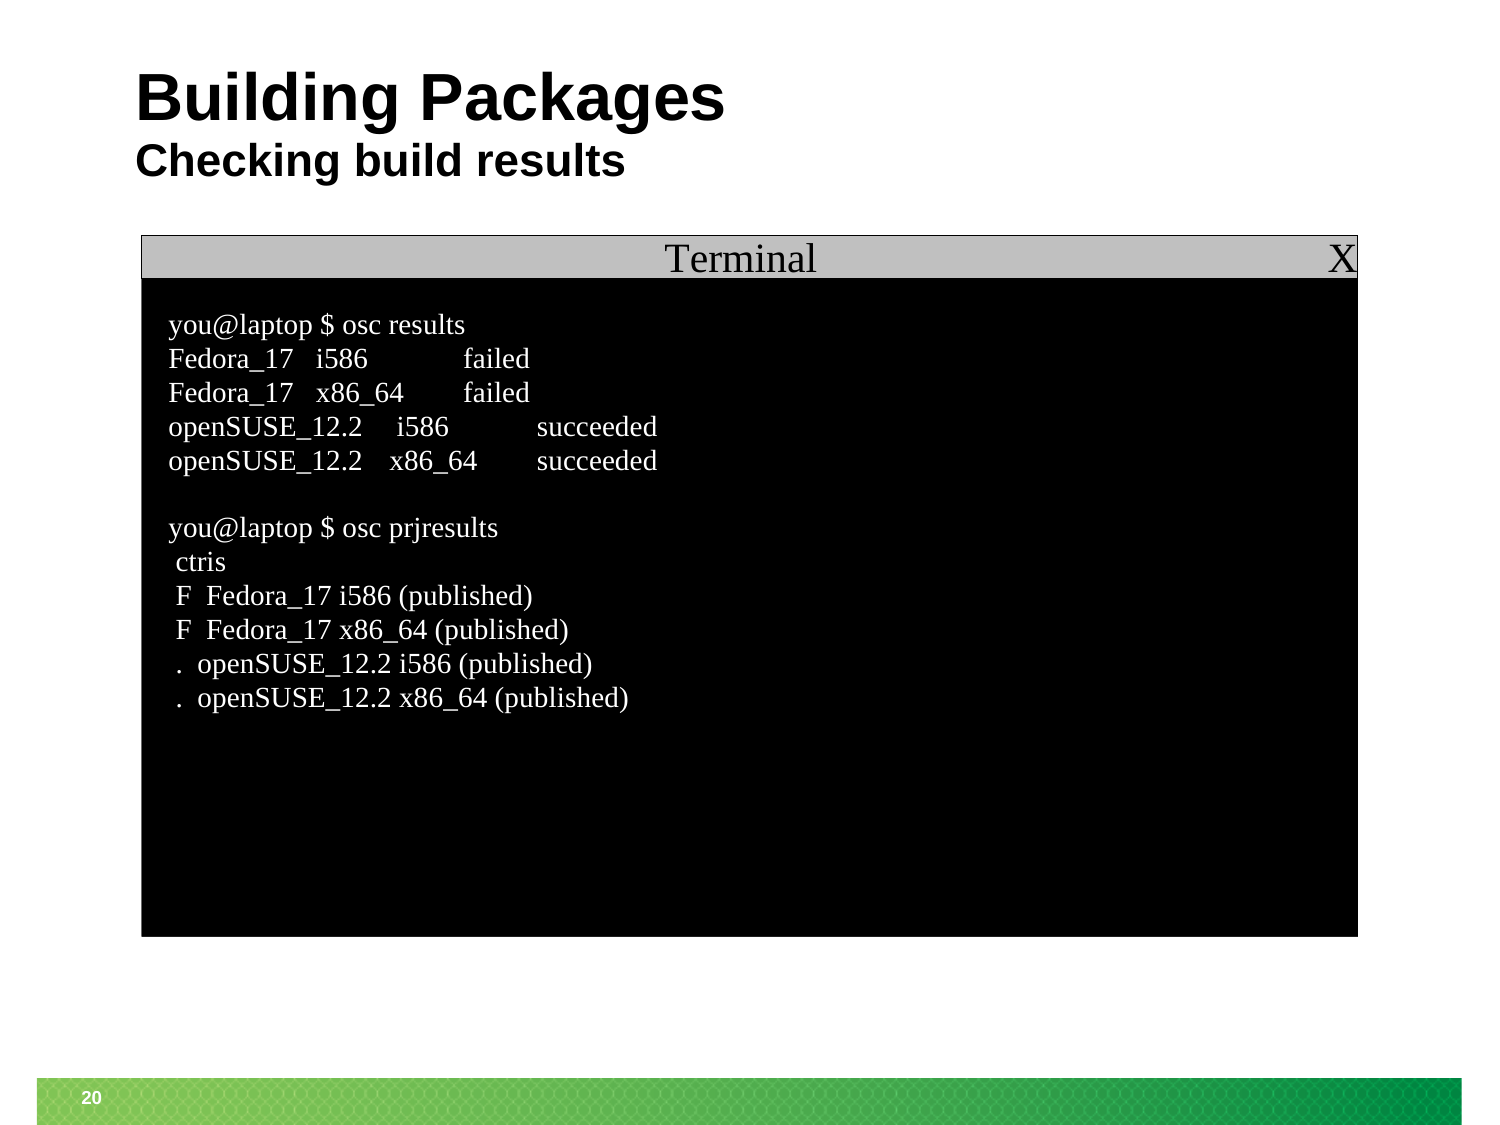

# Building Packages Checking build results
Terminal 							X
Terminal 							X
you@laptop $
you@laptop $ osc results
Fedora_17	i586		failed
Fedora_17	x86_64 	failed
openSUSE_12.2	 i586		succeeded
openSUSE_12.2	x86_64	succeeded
you@laptop $ osc prjresults
 ctris
 F Fedora_17 i586 (published)
 F Fedora_17 x86_64 (published)
 . openSUSE_12.2 i586 (published)
 . openSUSE_12.2 x86_64 (published)